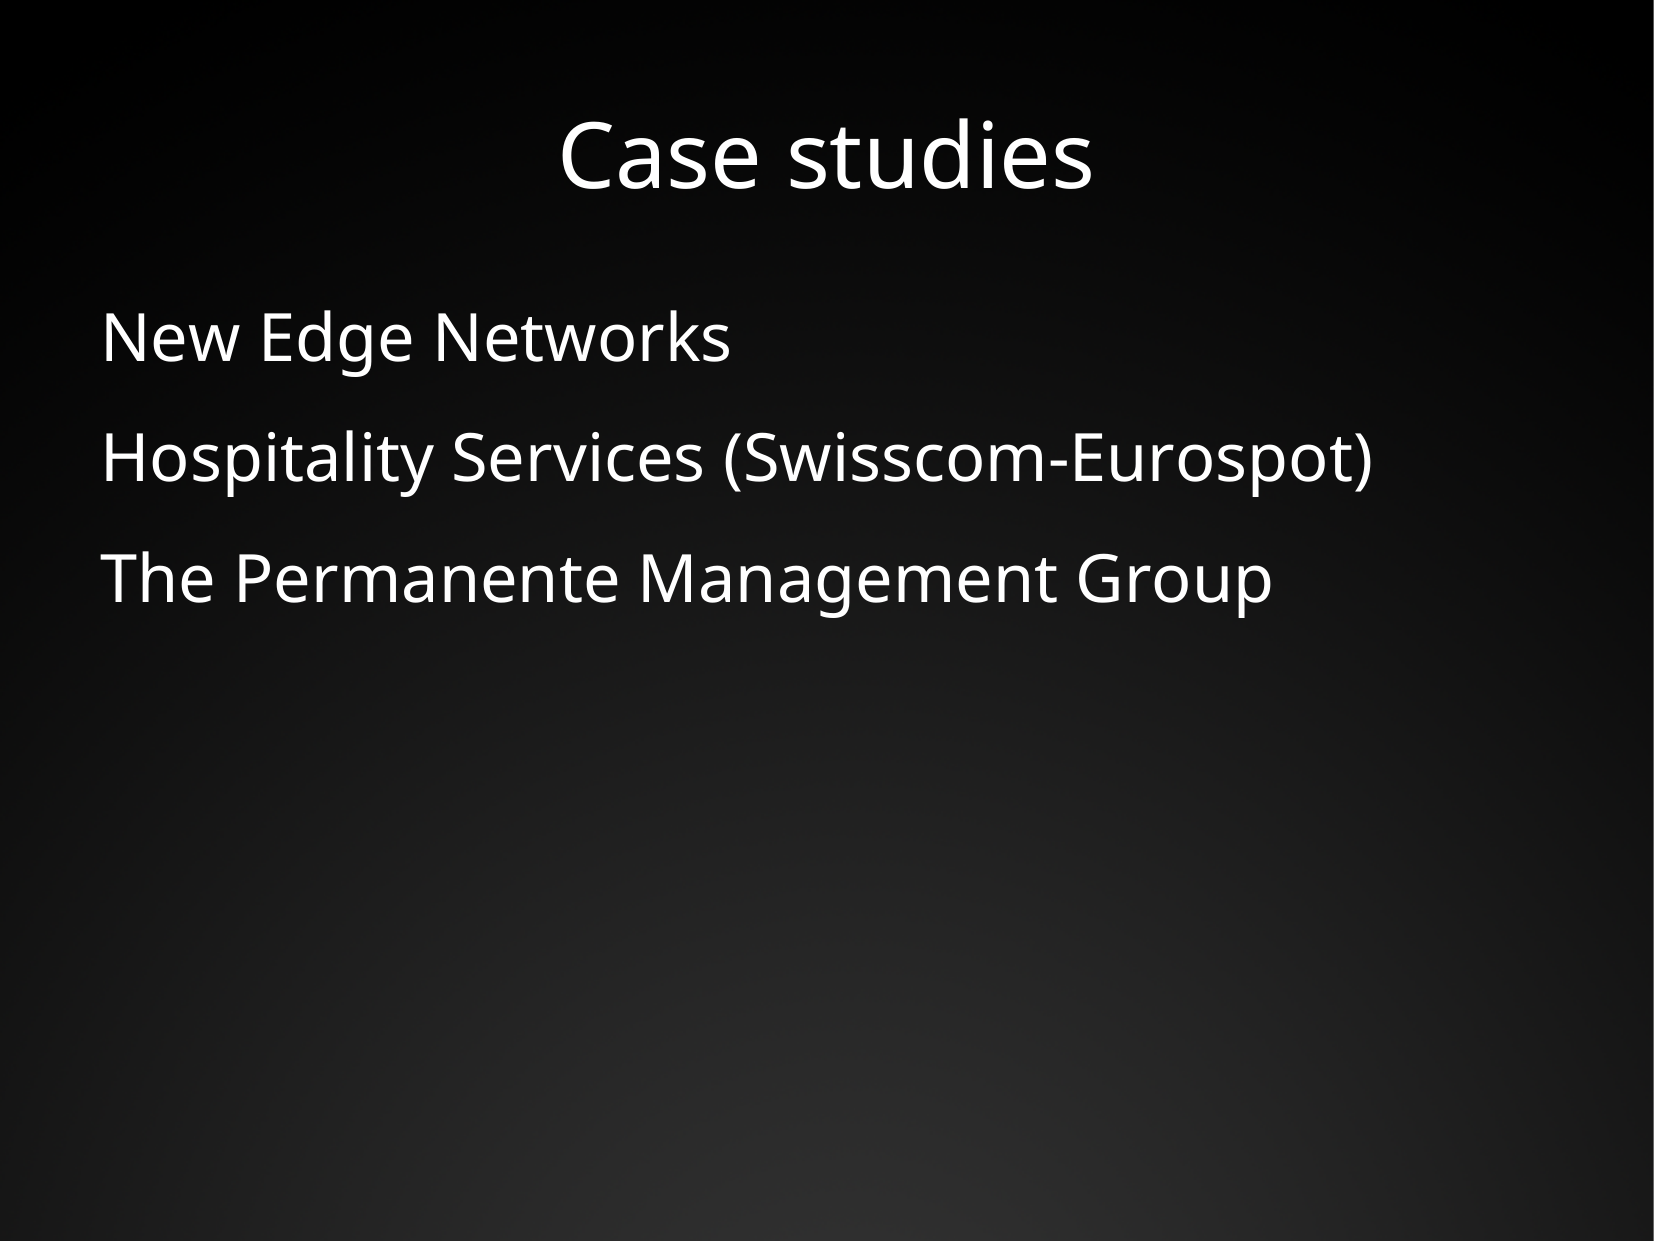

# Case studies
New Edge Networks
Hospitality Services (Swisscom-Eurospot)
The Permanente Management Group